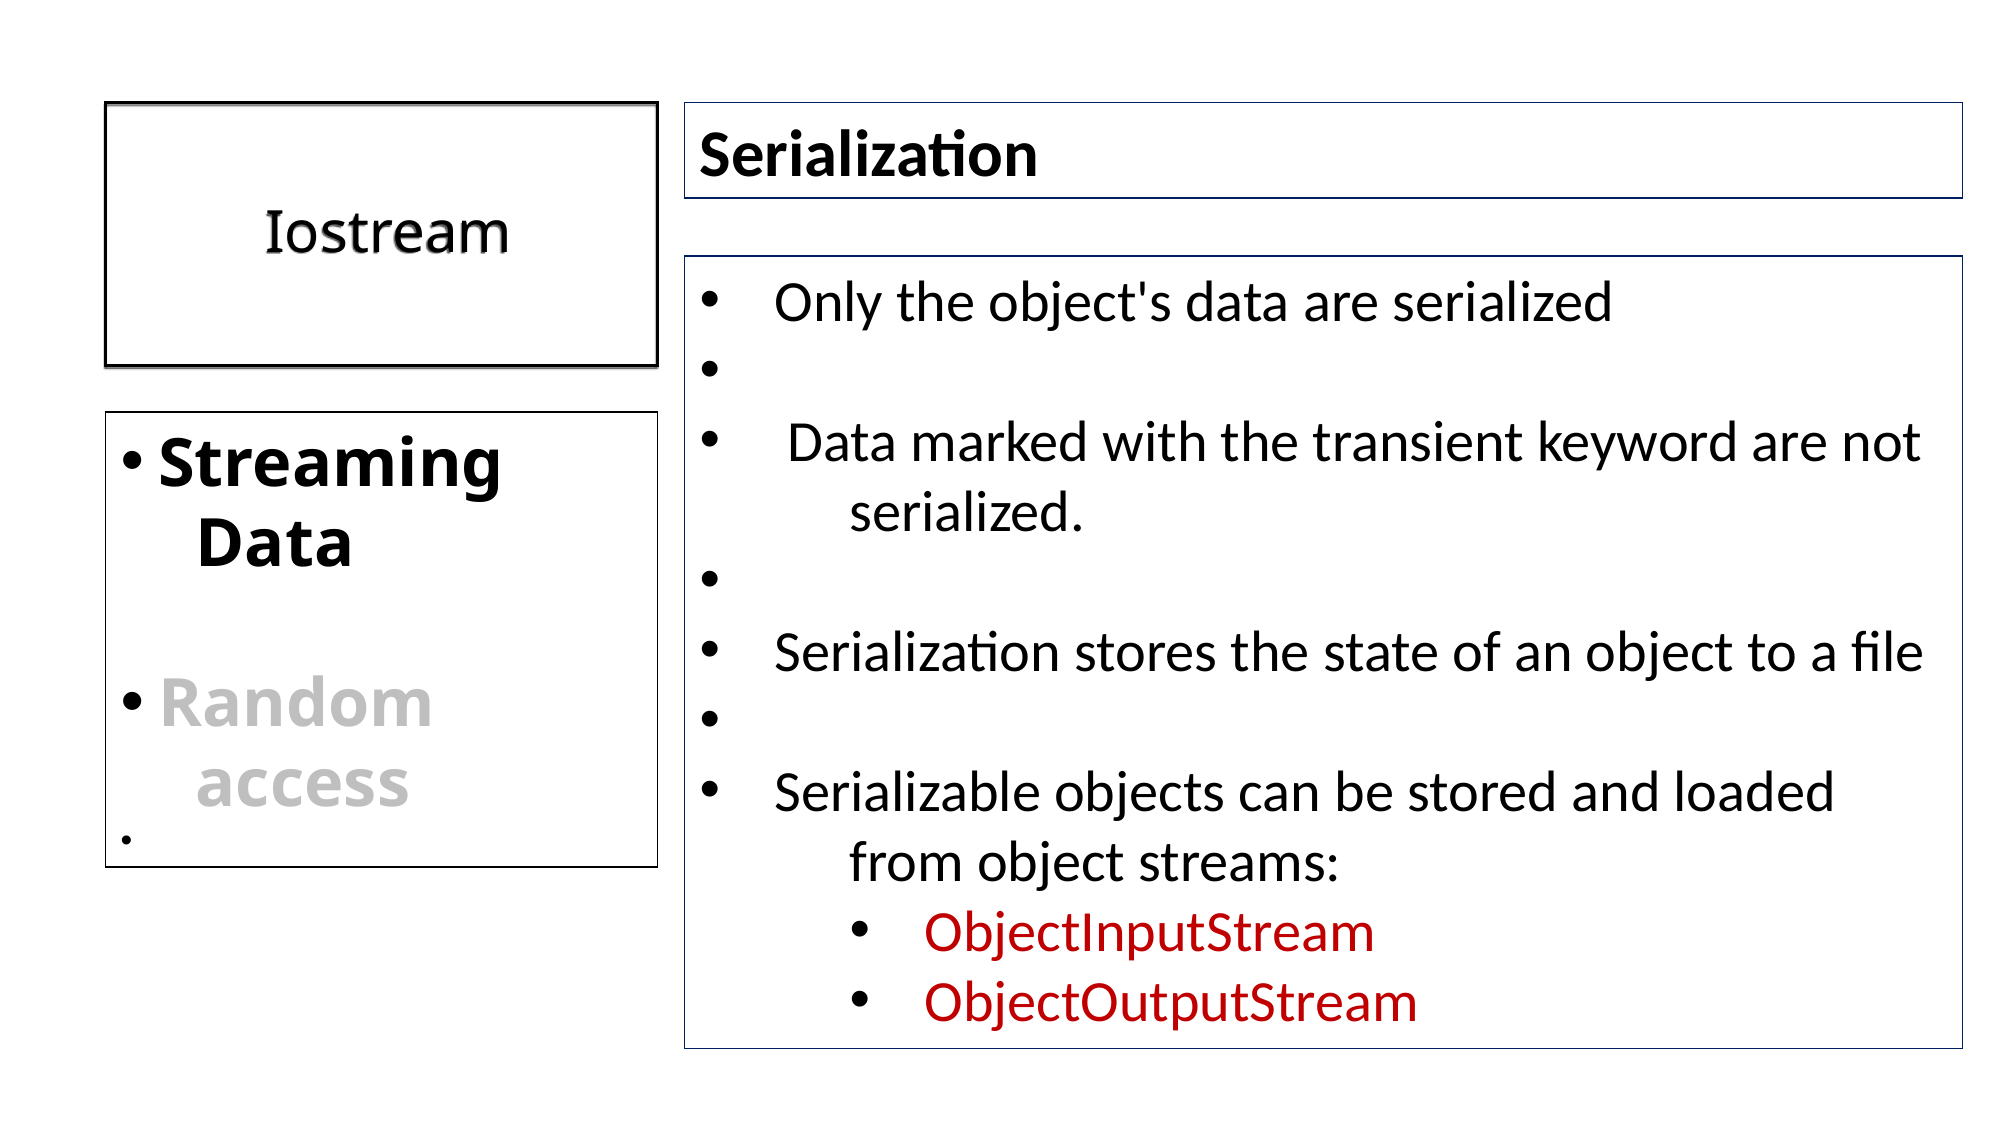

# Iostream
Serialization
Only the object's data are serialized
 Data marked with the transient keyword are not serialized.
Serialization stores the state of an object to a file
Serializable objects can be stored and loaded from object streams:
ObjectInputStream
ObjectOutputStream
Streaming Data
Random access